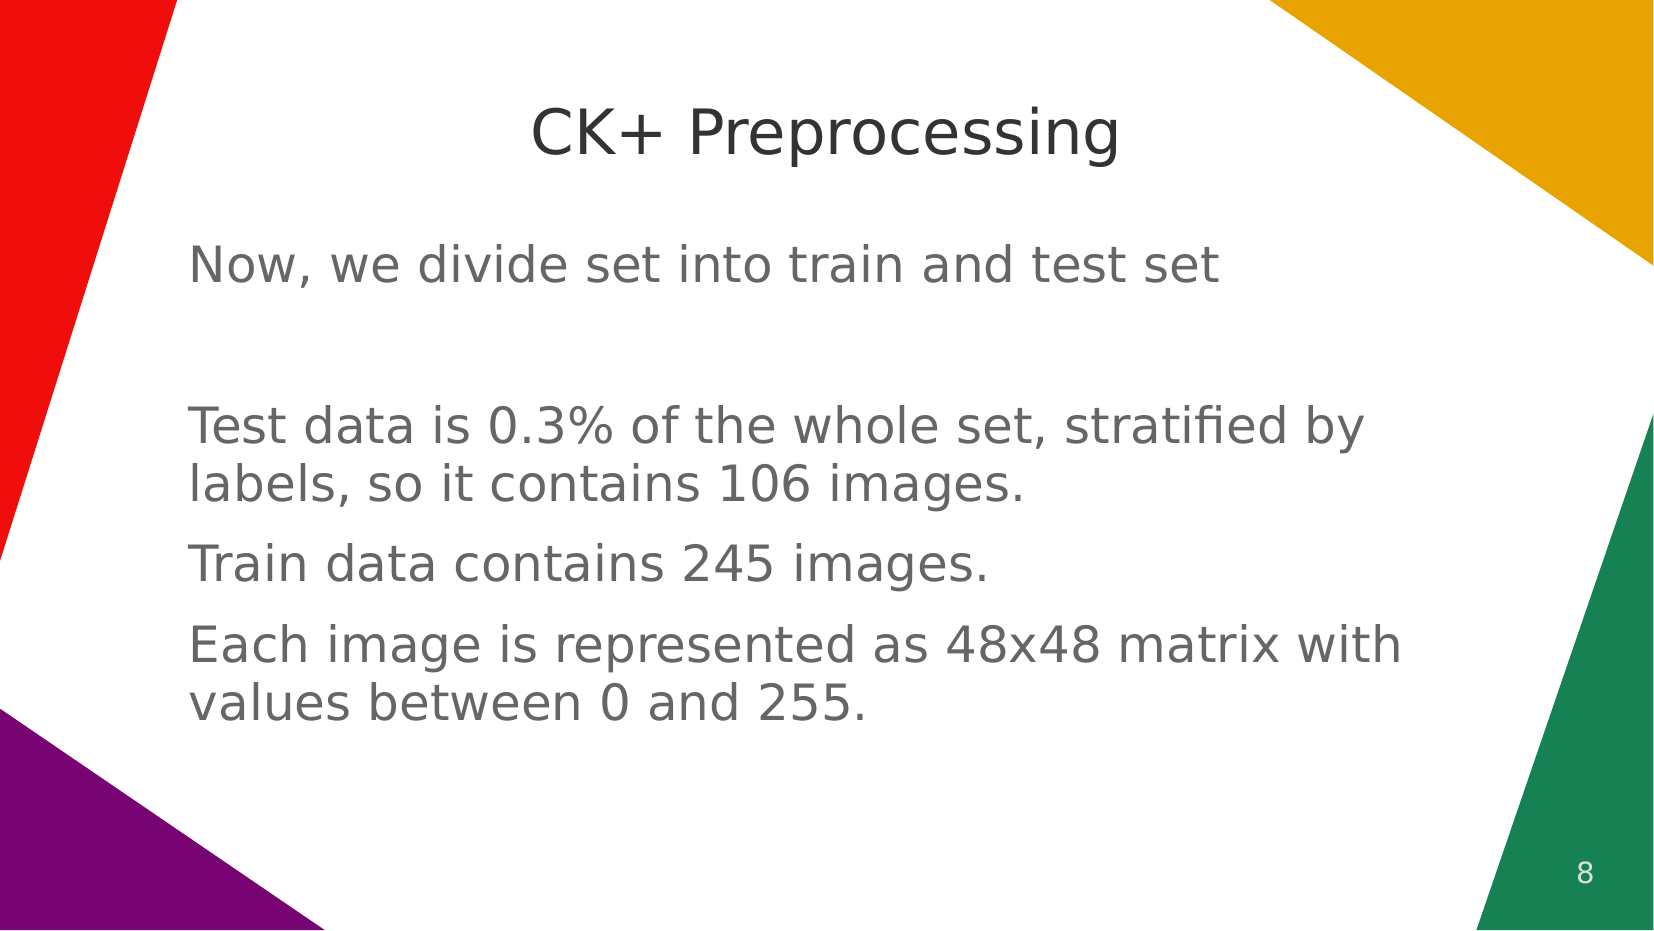

# CK+ Preprocessing
Now, we divide set into train and test set
Test data is 0.3% of the whole set, stratified by labels, so it contains 106 images.
Train data contains 245 images.
Each image is represented as 48x48 matrix with values between 0 and 255.
8